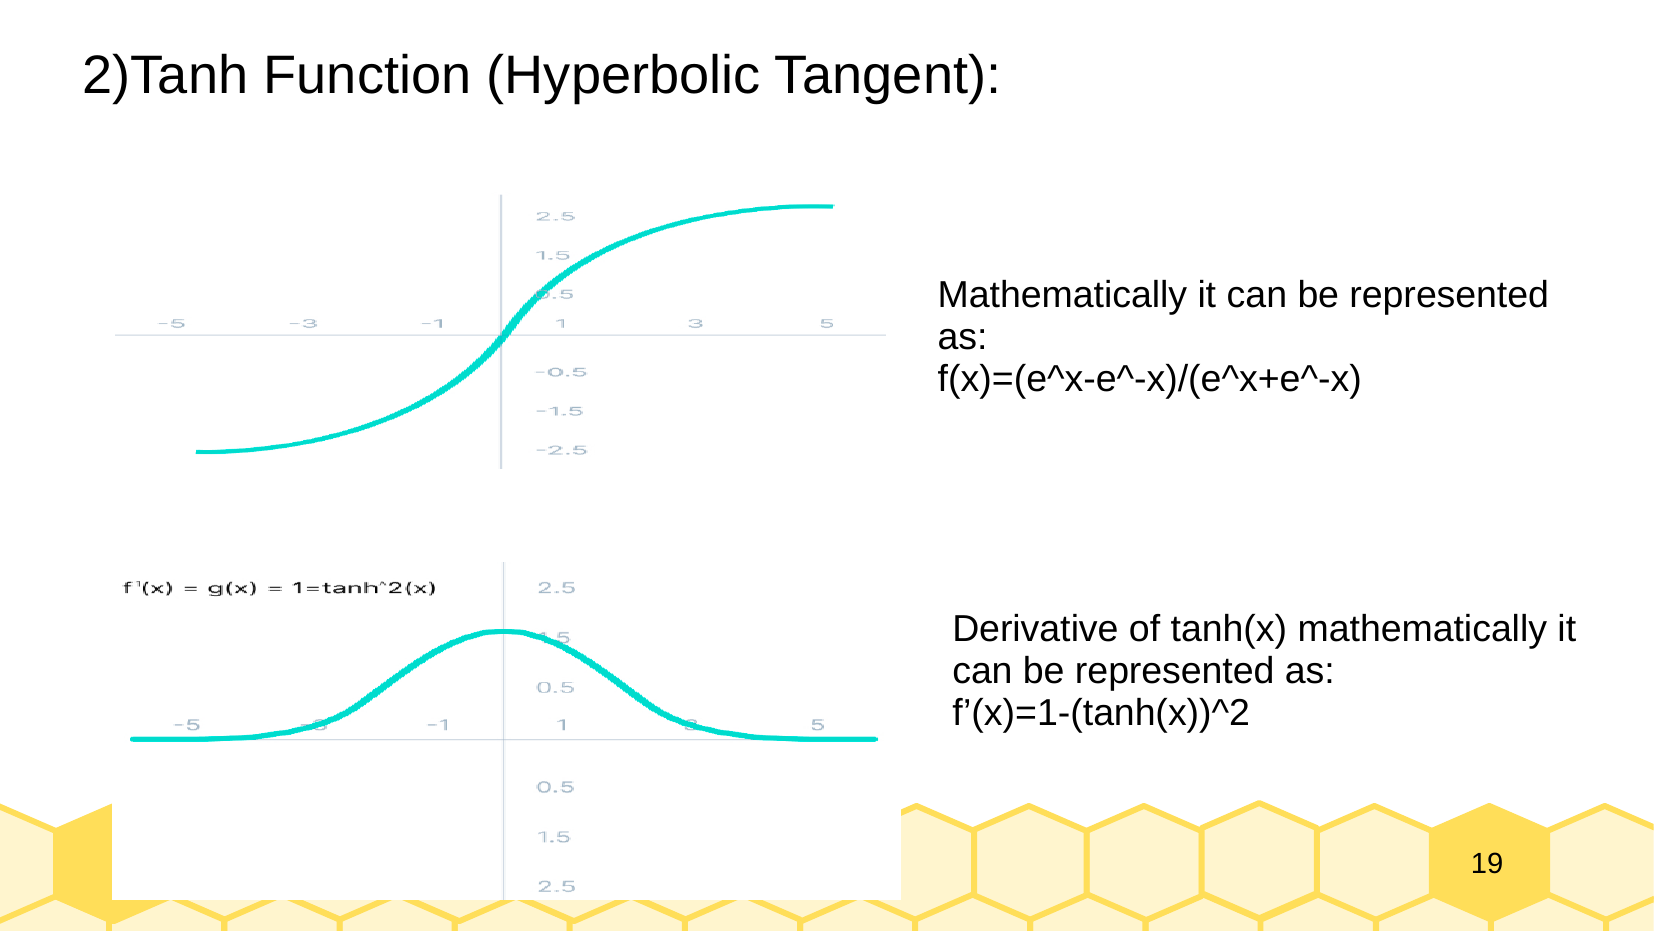

# 2)Tanh Function (Hyperbolic Tangent):
Mathematically it can be represented as:
f(x)=(e^x-e^-x)/(e^x+e^-x)
Derivative of tanh(x) mathematically it can be represented as: f’(x)=1-(tanh(x))^2